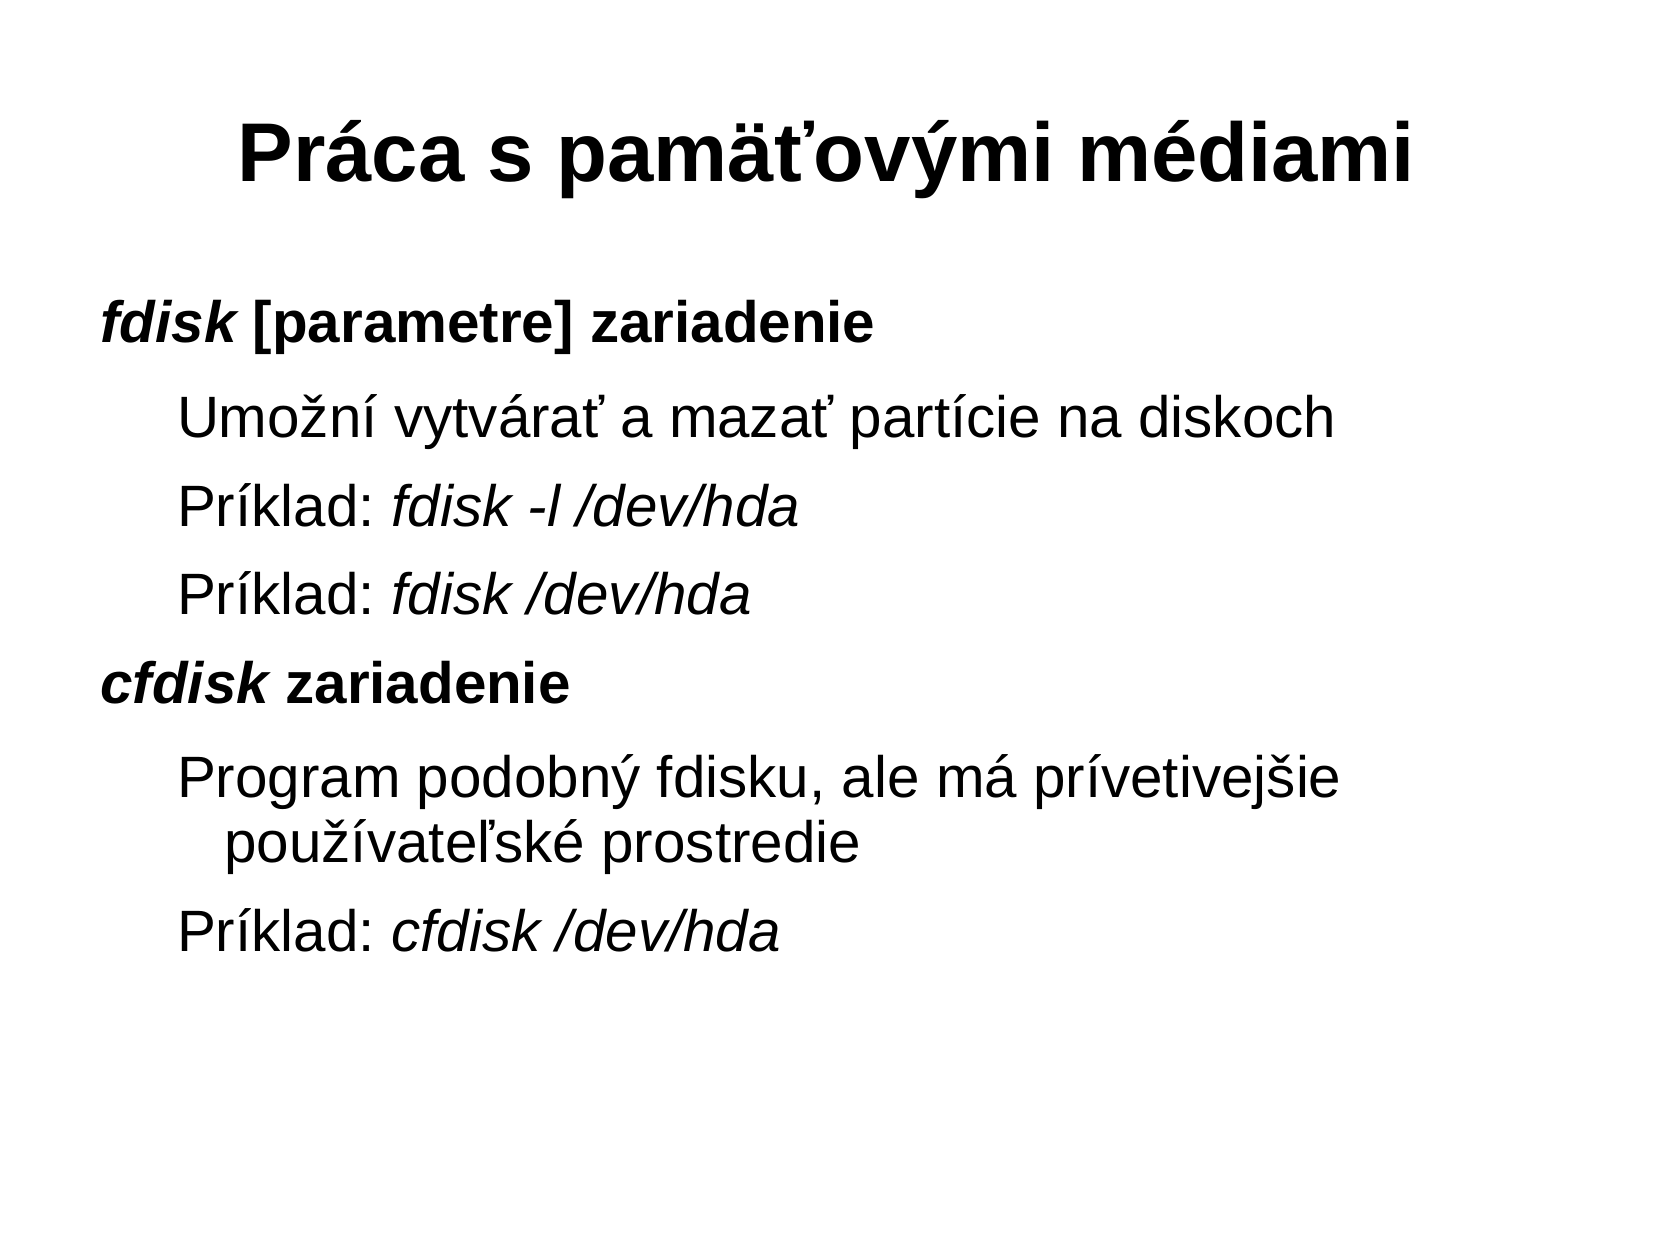

# Práca s pamäťovými médiami
fdisk [parametre] zariadenie
Umožní vytvárať a mazať partície na diskoch
Príklad: fdisk -l /dev/hda
Príklad: fdisk /dev/hda
cfdisk zariadenie
Program podobný fdisku, ale má prívetivejšie používateľské prostredie
Príklad: cfdisk /dev/hda